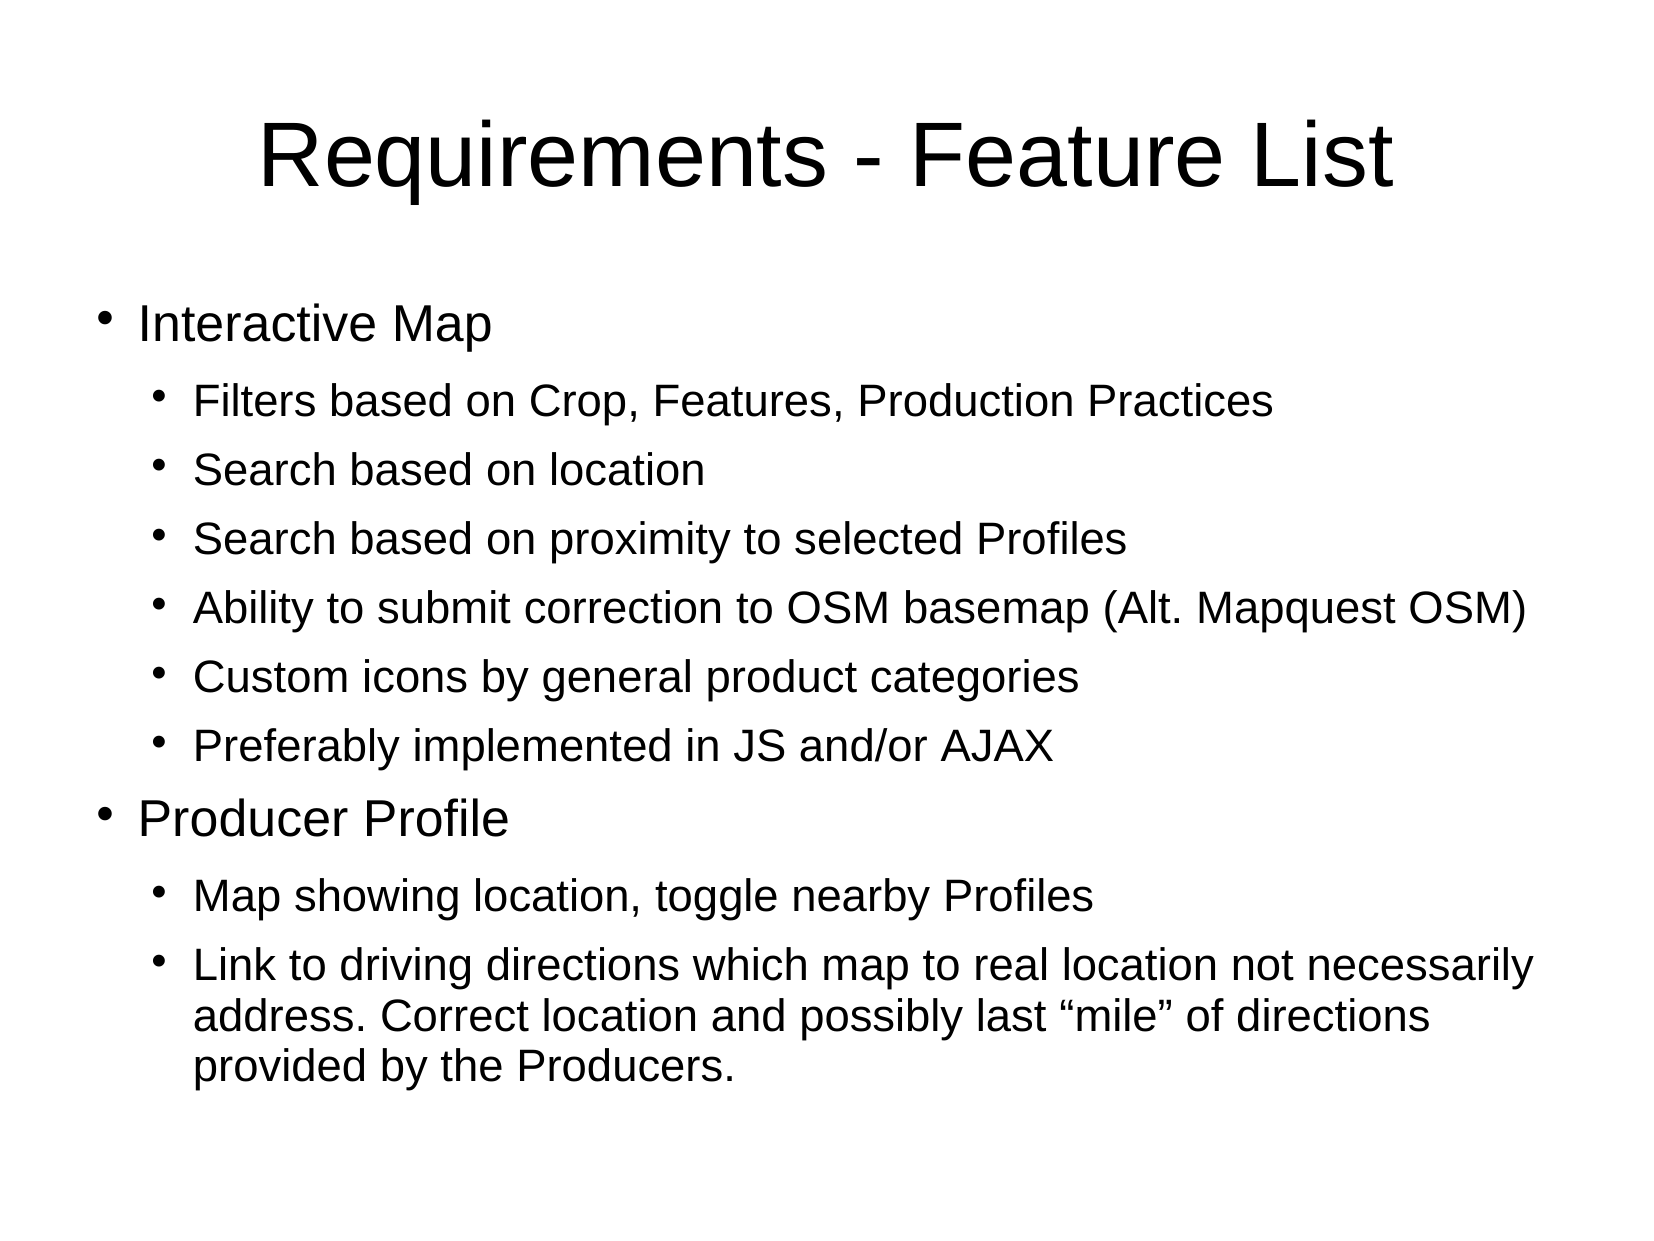

# Requirements - Feature List
Interactive Map
Filters based on Crop, Features, Production Practices
Search based on location
Search based on proximity to selected Profiles
Ability to submit correction to OSM basemap (Alt. Mapquest OSM)
Custom icons by general product categories
Preferably implemented in JS and/or AJAX
Producer Profile
Map showing location, toggle nearby Profiles
Link to driving directions which map to real location not necessarily address. Correct location and possibly last “mile” of directions provided by the Producers.